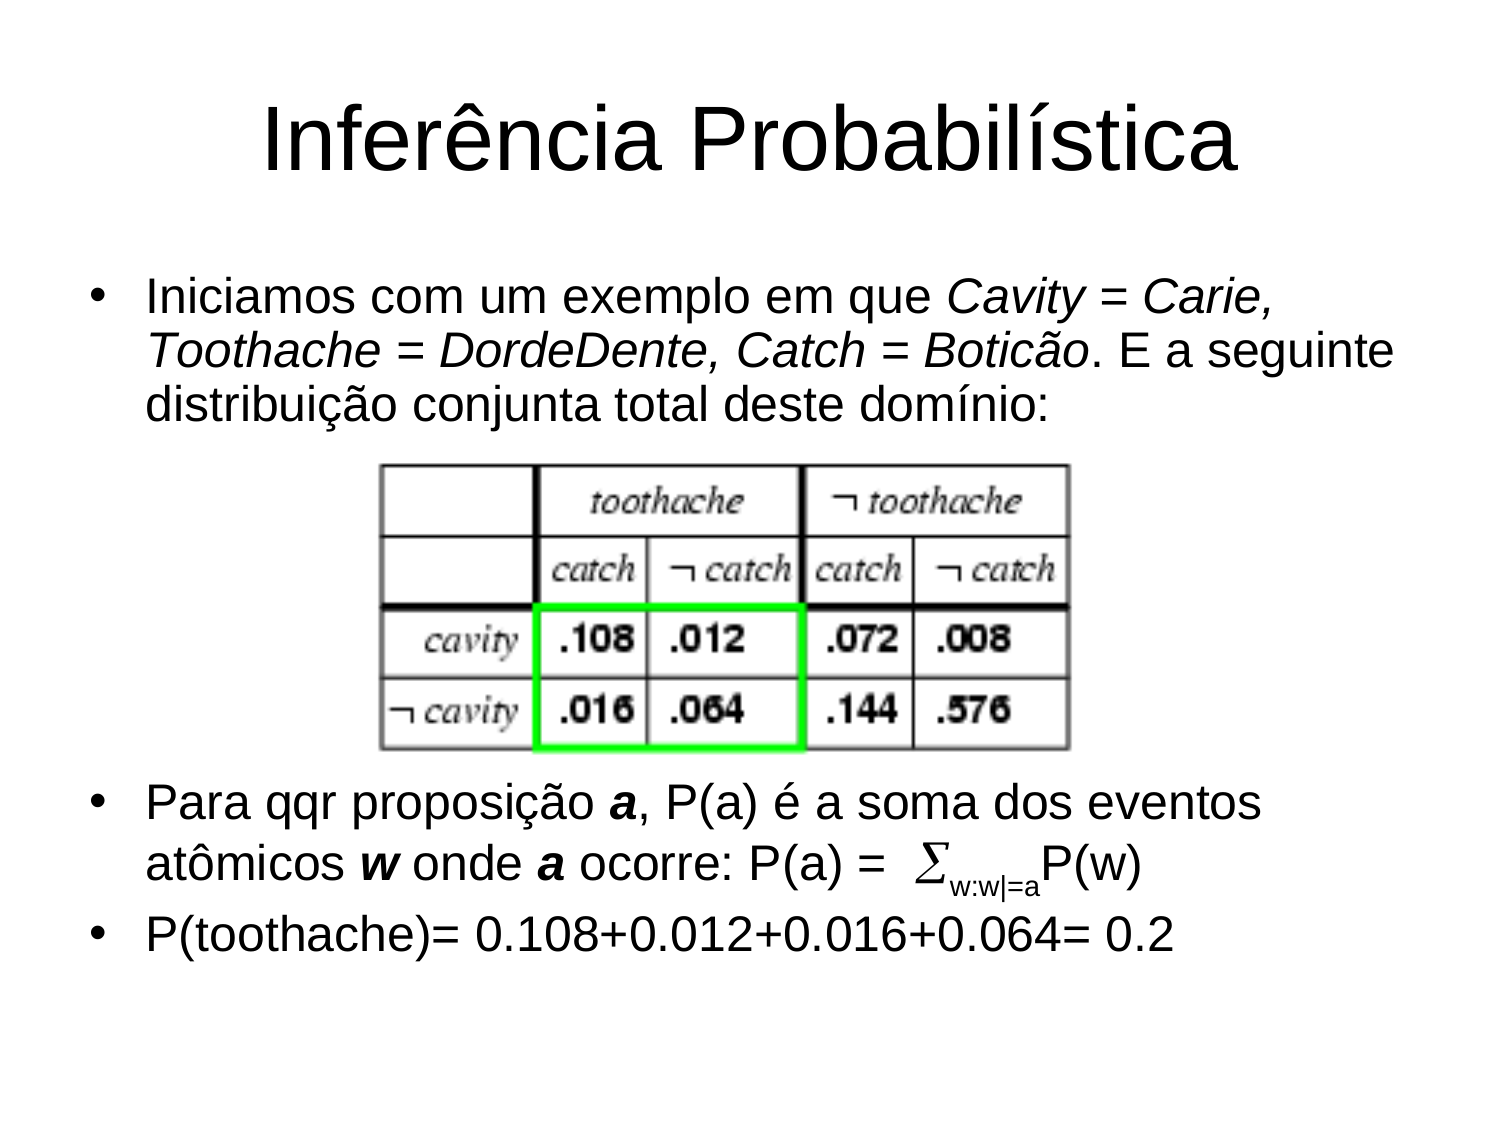

# Inferência Probabilística
Iniciamos com um exemplo em que Cavity = Carie, Toothache = DordeDente, Catch = Boticão. E a seguinte distribuição conjunta total deste domínio:
Para qqr proposição a, P(a) é a soma dos eventos atômicos w onde a ocorre: P(a) = w:w|=aP(w)
P(toothache)= 0.108+0.012+0.016+0.064= 0.2